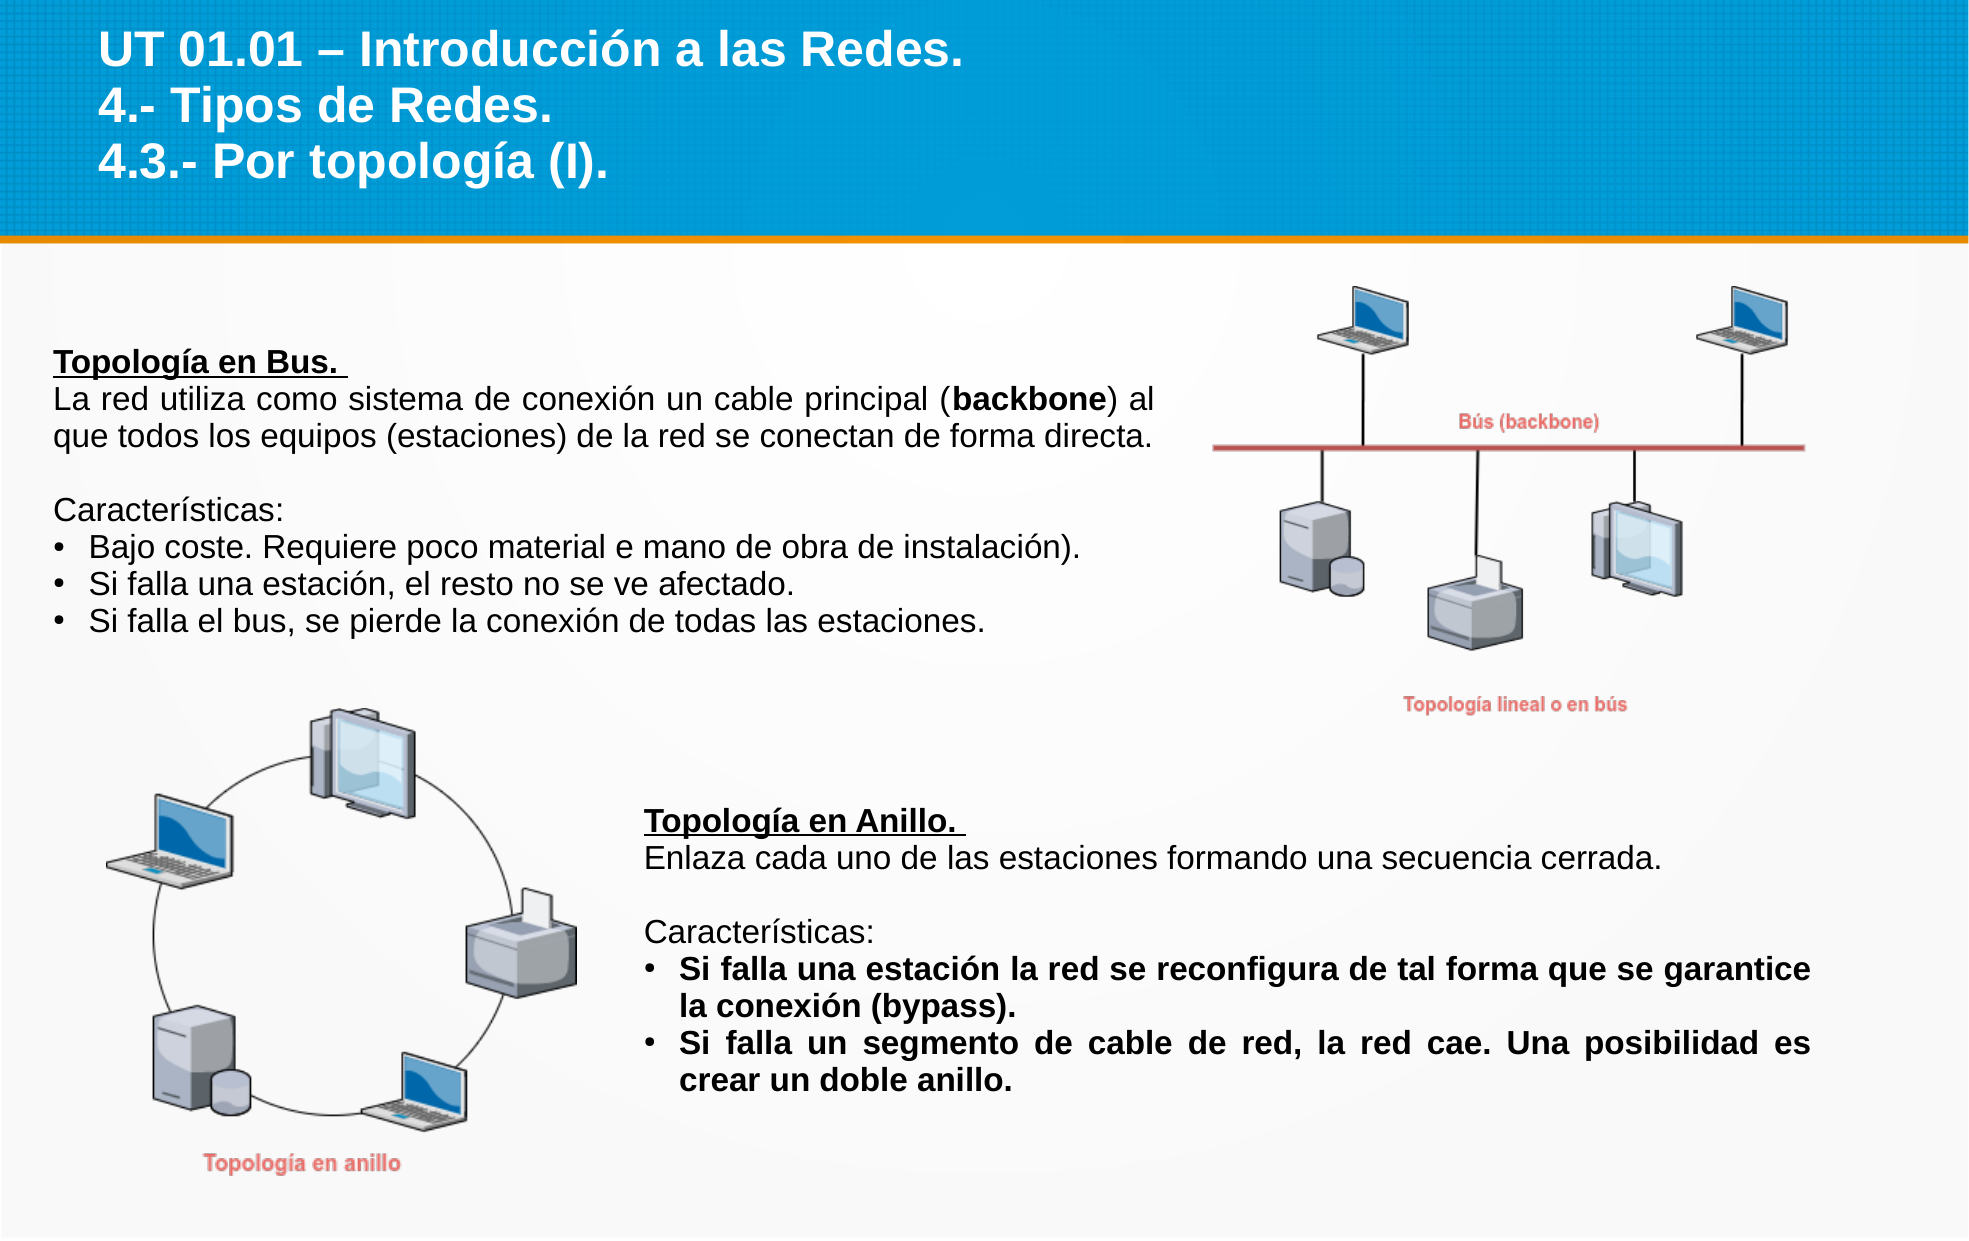

# UT 01.01 – Introducción a las Redes. 4.- Tipos de Redes. 4.3.- Por topología (I).
Topología en Bus.
La red utiliza como sistema de conexión un cable principal (backbone) al que todos los equipos (estaciones) de la red se conectan de forma directa.
Características:
Bajo coste. Requiere poco material e mano de obra de instalación).
Si falla una estación, el resto no se ve afectado.
Si falla el bus, se pierde la conexión de todas las estaciones.
Topología en Anillo.
Enlaza cada uno de las estaciones formando una secuencia cerrada.
Características:
Si falla una estación la red se reconfigura de tal forma que se garantice la conexión (bypass).
Si falla un segmento de cable de red, la red cae. Una posibilidad es crear un doble anillo.